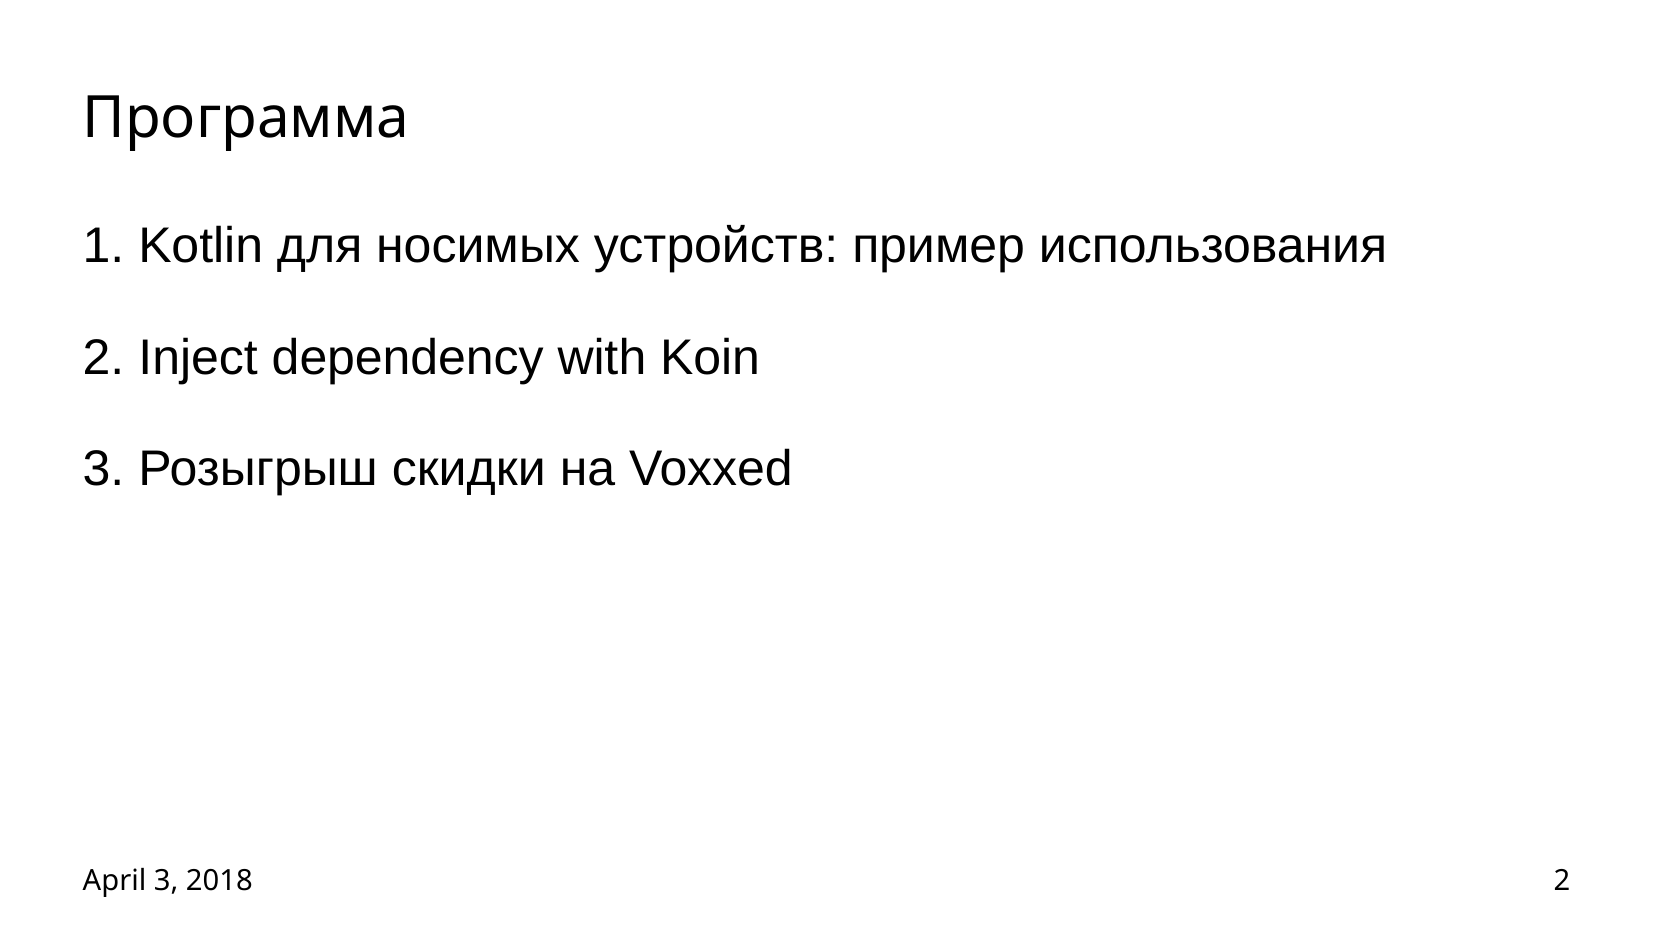

# Программа
1. Kotlin для носимых устройств: пример использования
2. Inject dependency with Koin
3. Розыгрыш скидки на Voxxed
April 3, 2018
2